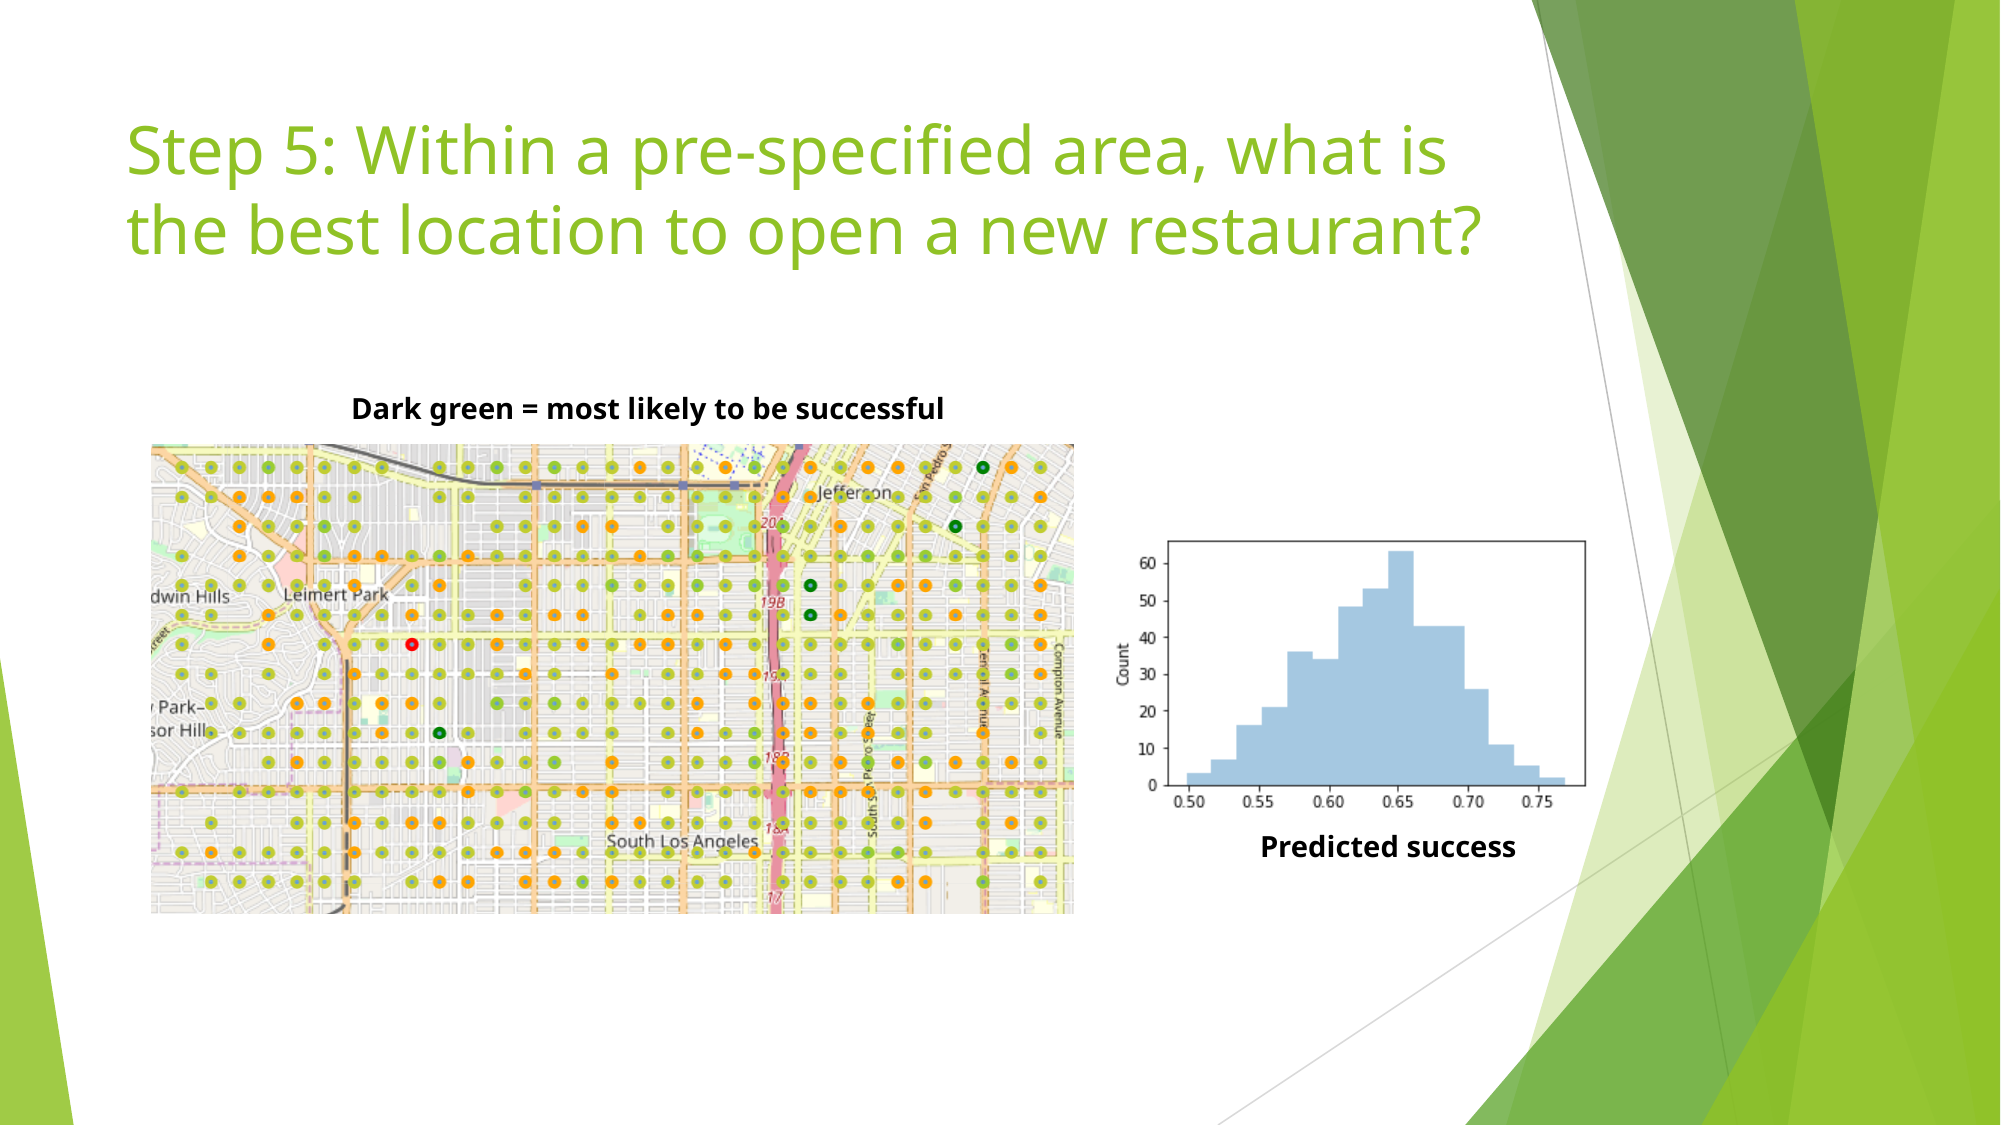

# Step 5: Within a pre-specified area, what is the best location to open a new restaurant?
Dark green = most likely to be successful
Predicted success